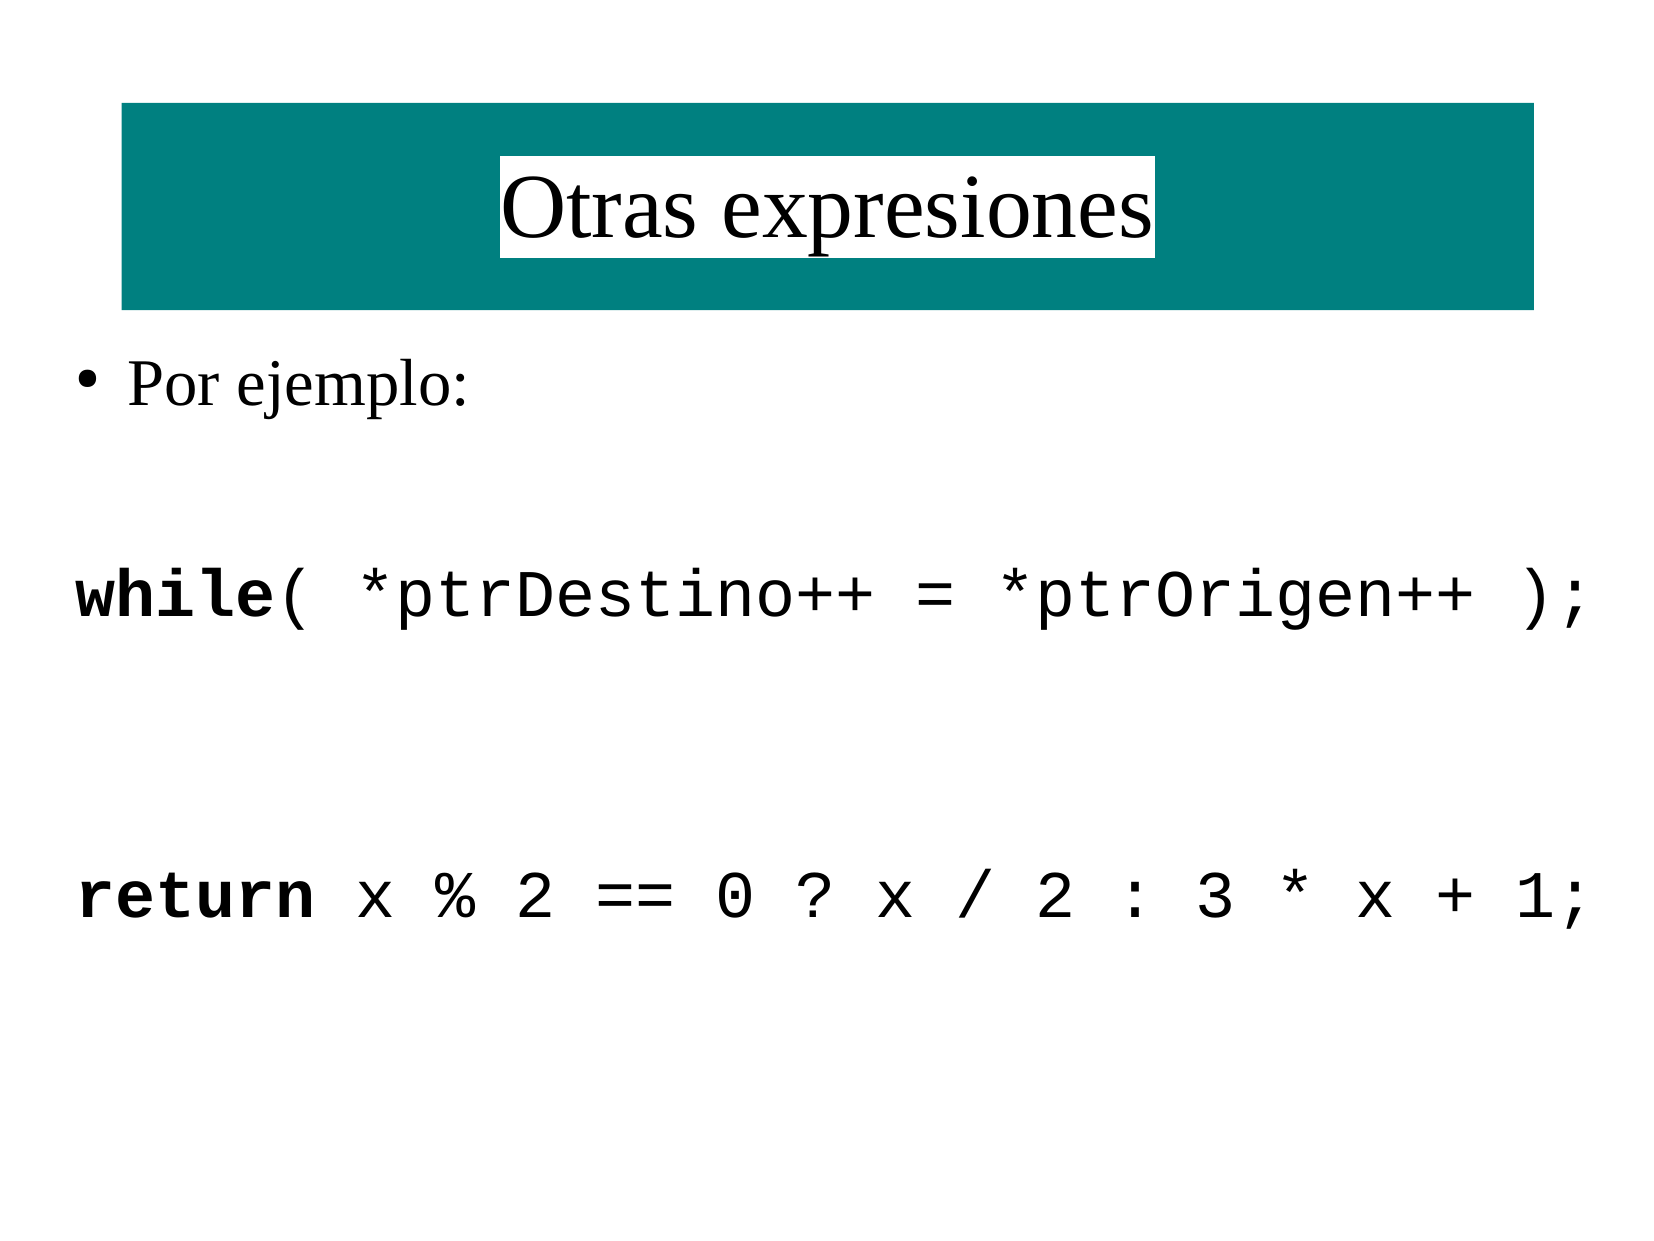

# Otras expresiones
Por ejemplo:
while( *ptrDestino++ = *ptrOrigen++ );
return x % 2 == 0 ? x / 2 : 3 * x + 1;